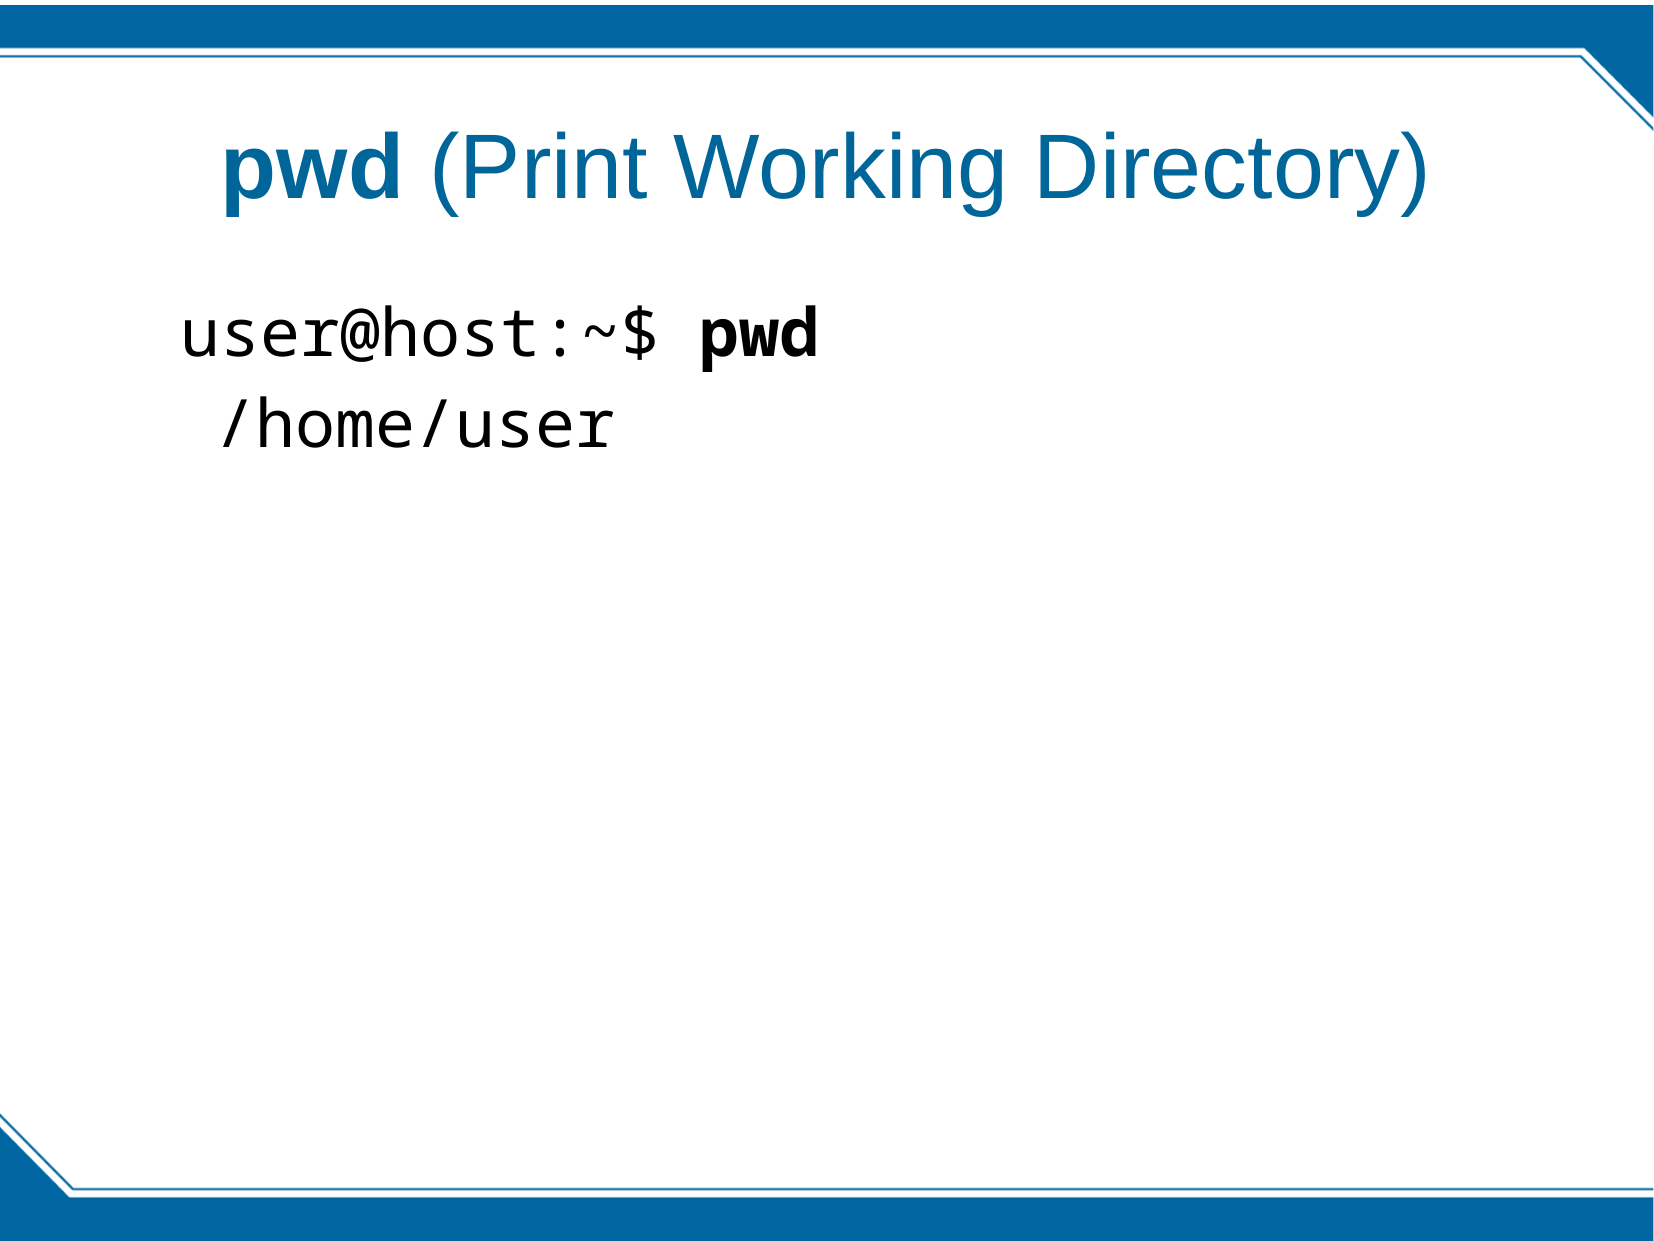

# pwd (Print Working Directory)
user@host:~$ pwd
/home/user